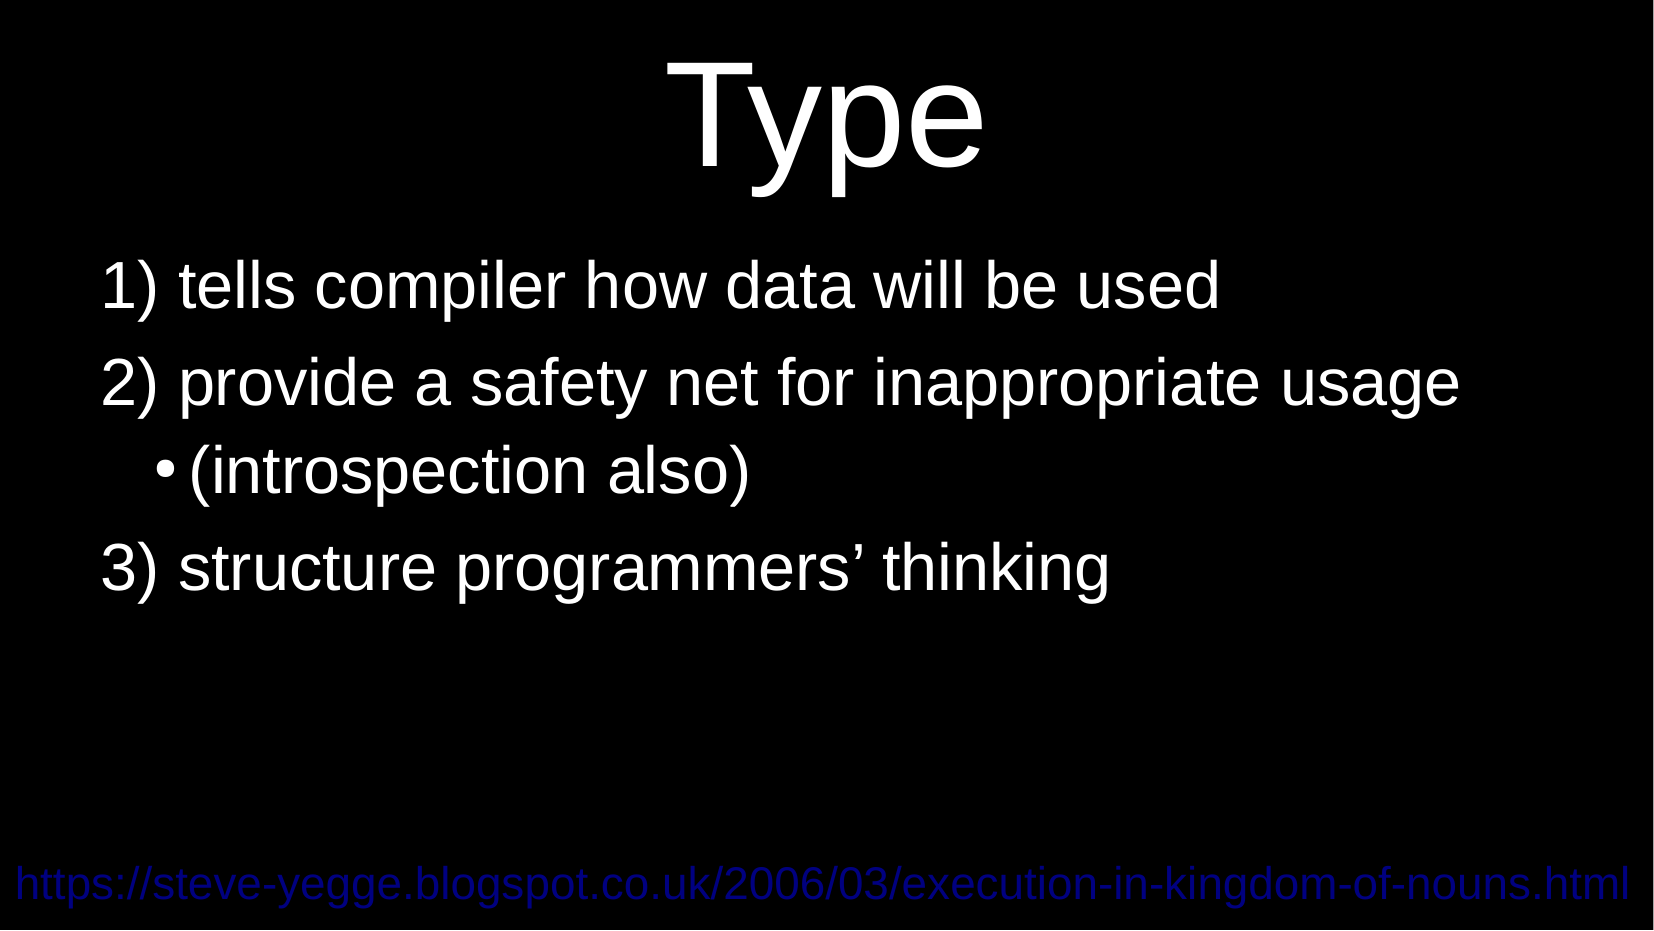

# Type
 tells compiler how data will be used
 provide a safety net for inappropriate usage
(introspection also)
 structure programmers’ thinking
https://steve-yegge.blogspot.co.uk/2006/03/execution-in-kingdom-of-nouns.html